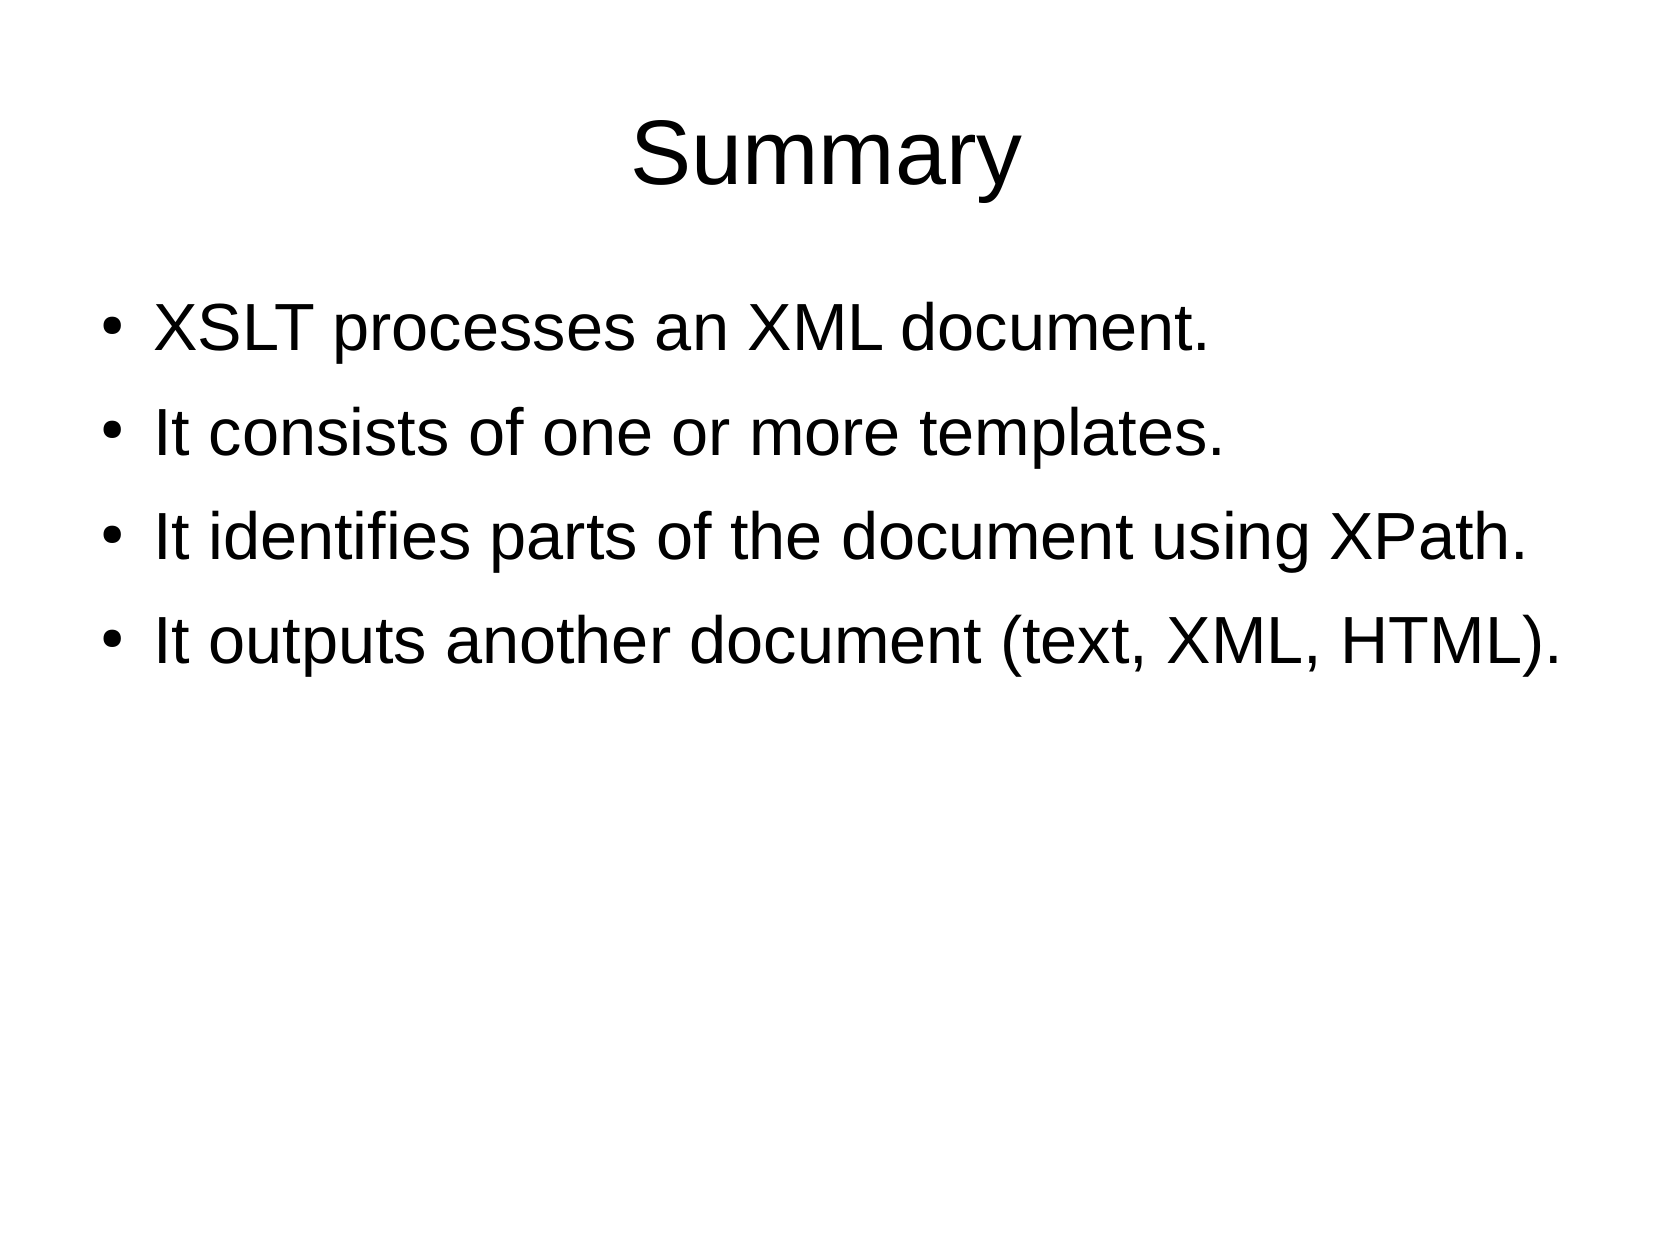

# Summary
XSLT processes an XML document.
It consists of one or more templates.
It identifies parts of the document using XPath.
It outputs another document (text, XML, HTML).